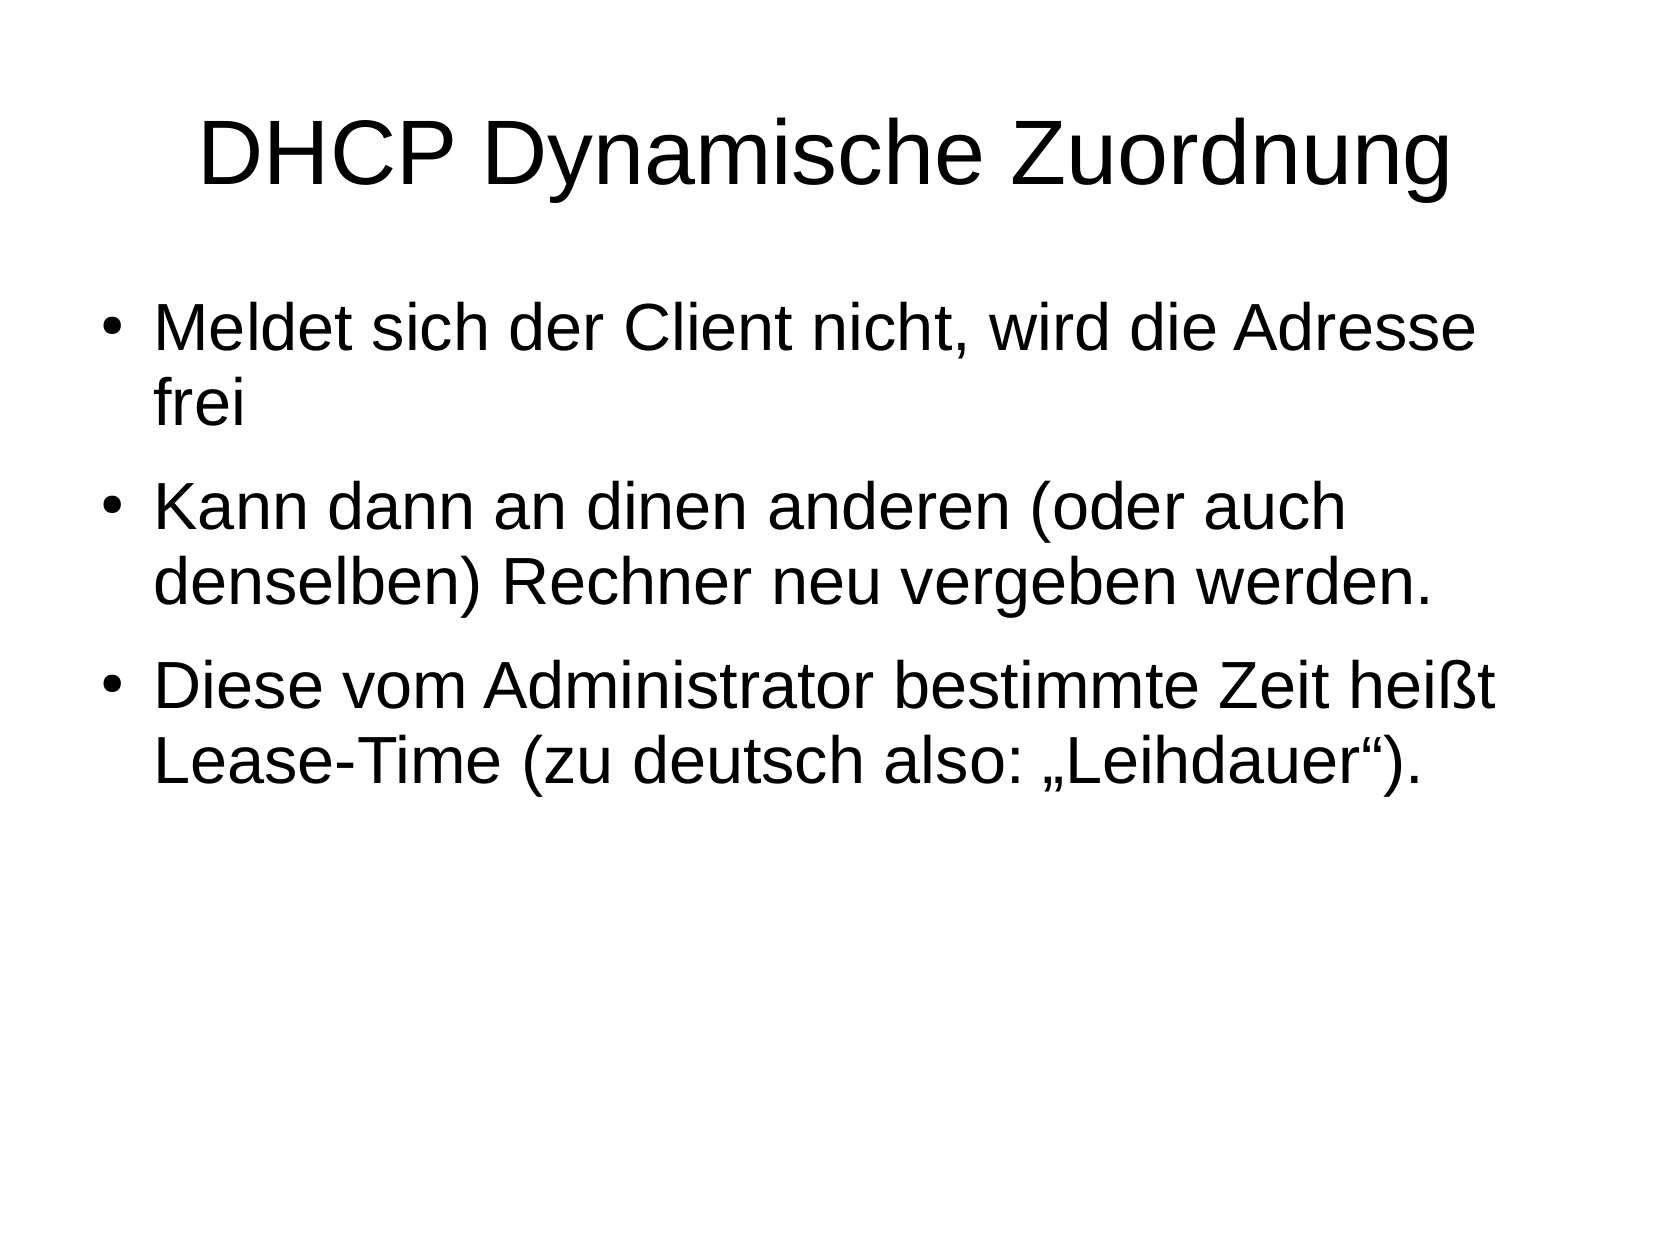

# DHCP Dynamische Zuordnung
Meldet sich der Client nicht, wird die Adresse frei
Kann dann an dinen anderen (oder auch denselben) Rechner neu vergeben werden.
Diese vom Administrator bestimmte Zeit heißt Lease-Time (zu deutsch also: „Leihdauer“).